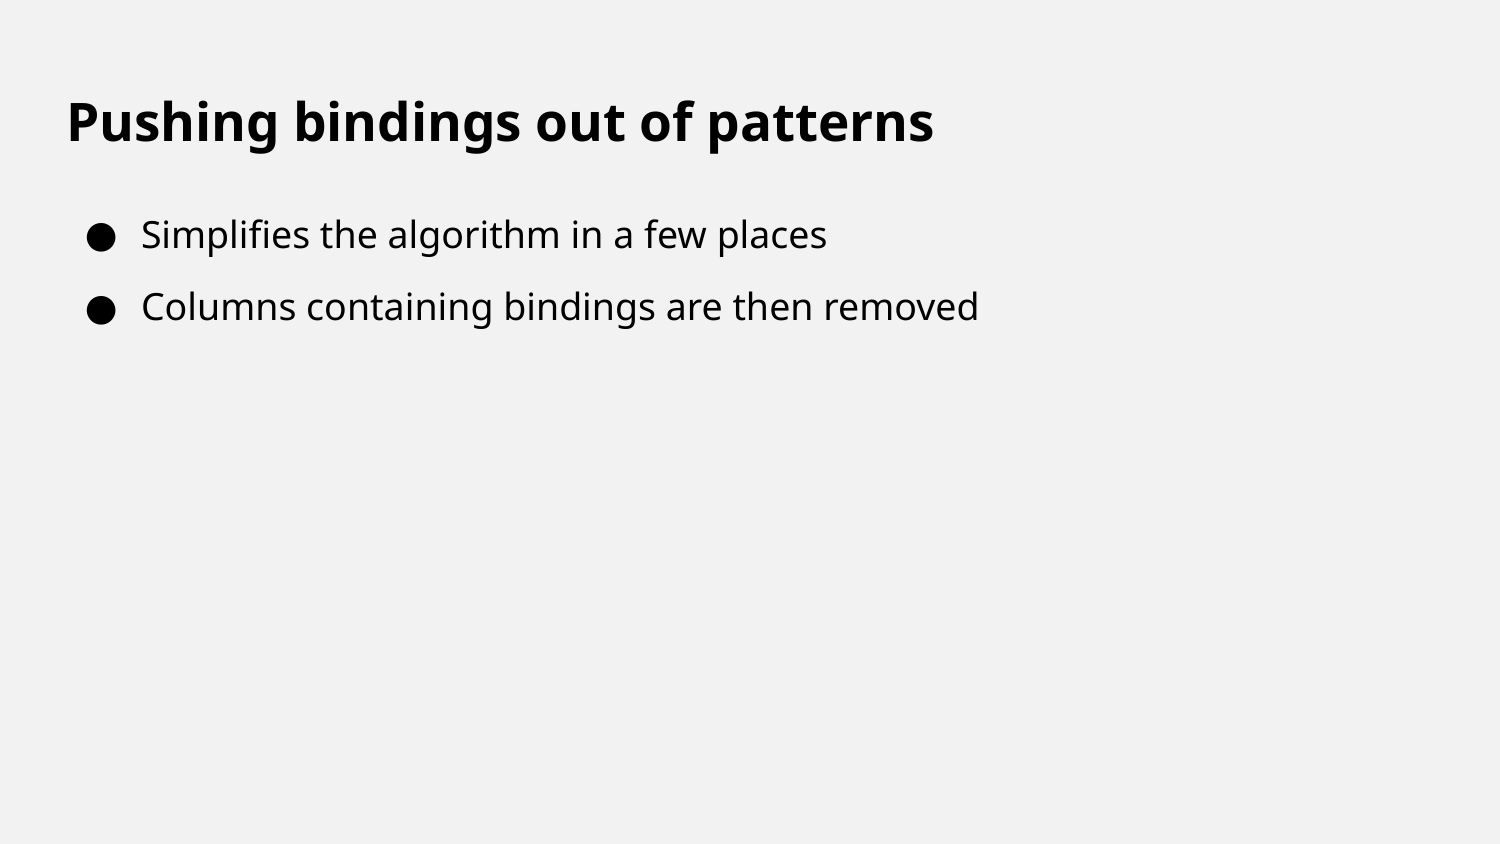

# Pushing bindings out of patterns
Simplifies the algorithm in a few places
Columns containing bindings are then removed